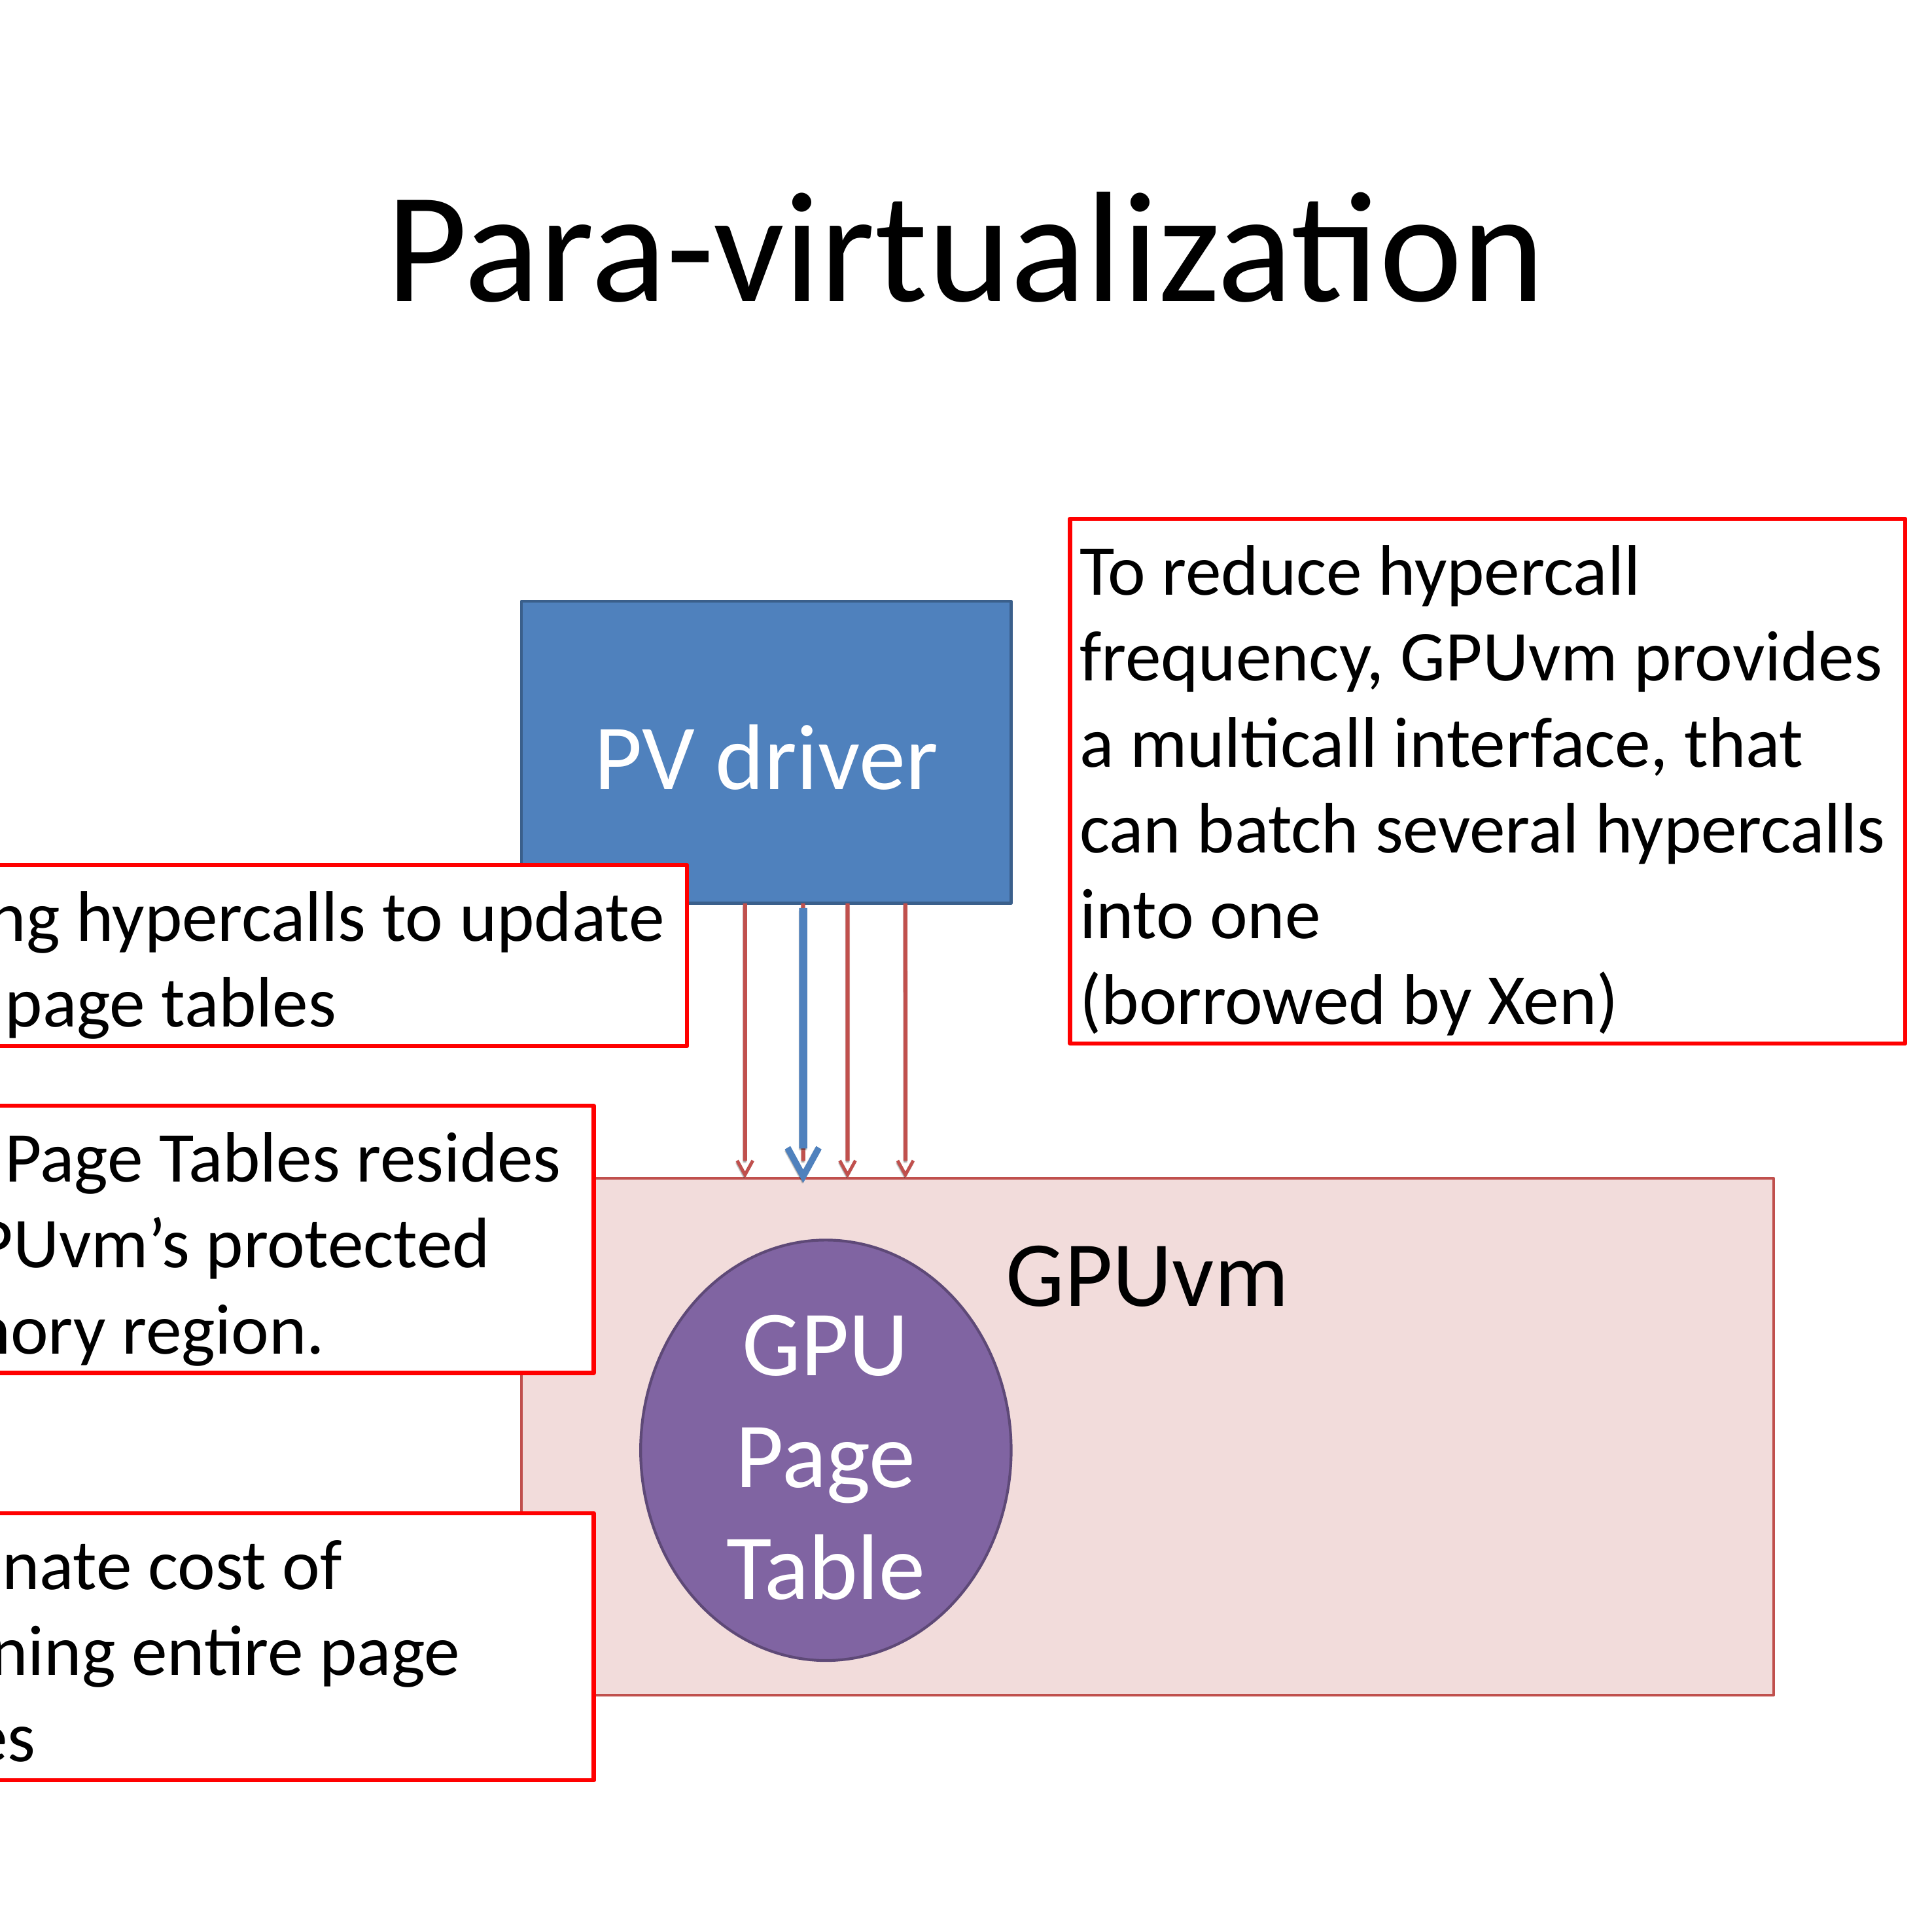

# Para-virtualization
To reduce hypercall frequency, GPUvm provides a multicall interface, that can batch several hypercalls into one
(borrowed by Xen)
PV driver
Issuing hypercalls to update GPU page tables
GPU Page Tables resides in GPUvm’s protected memory region.
GPUvm
GPU
Page
Table
Eliminate cost of scanning entire page tables